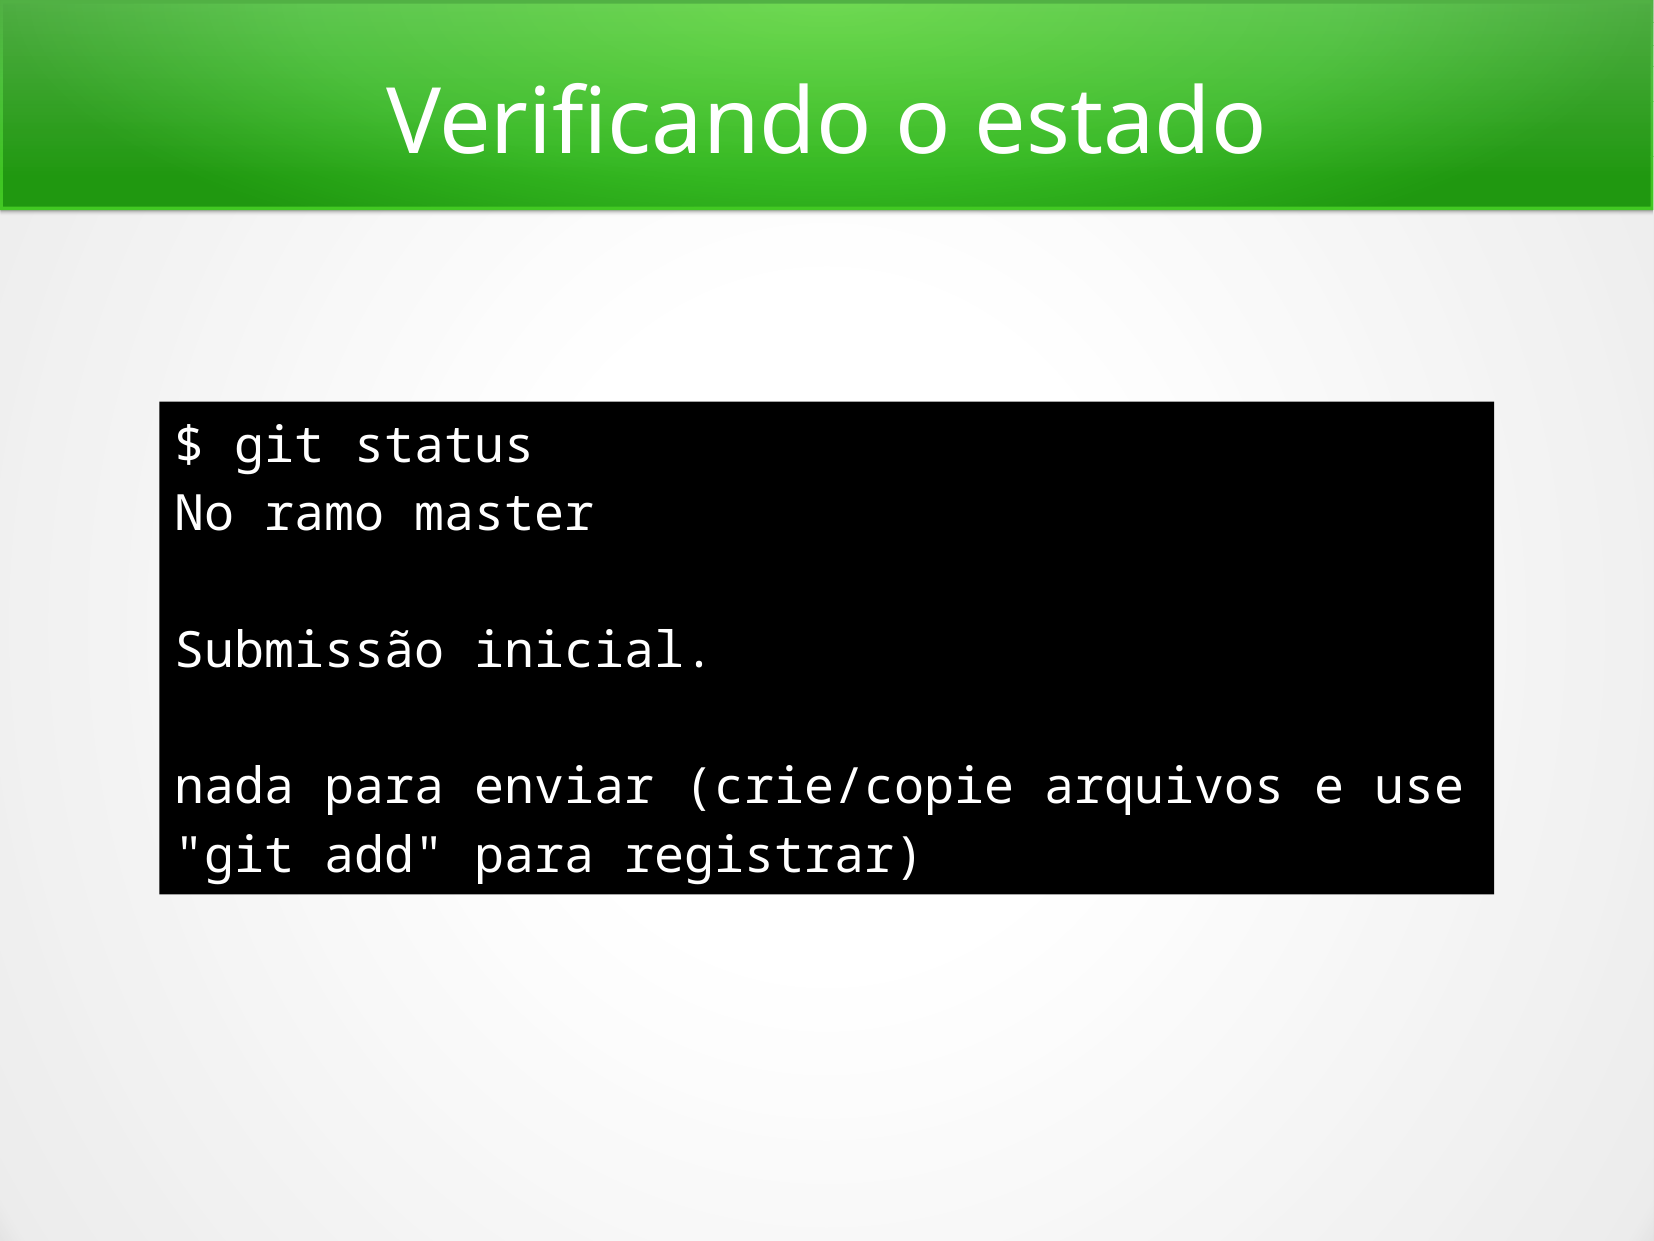

# Verificando o estado
$ git status
No ramo master
Submissão inicial.
nada para enviar (crie/copie arquivos e use "git add" para registrar)